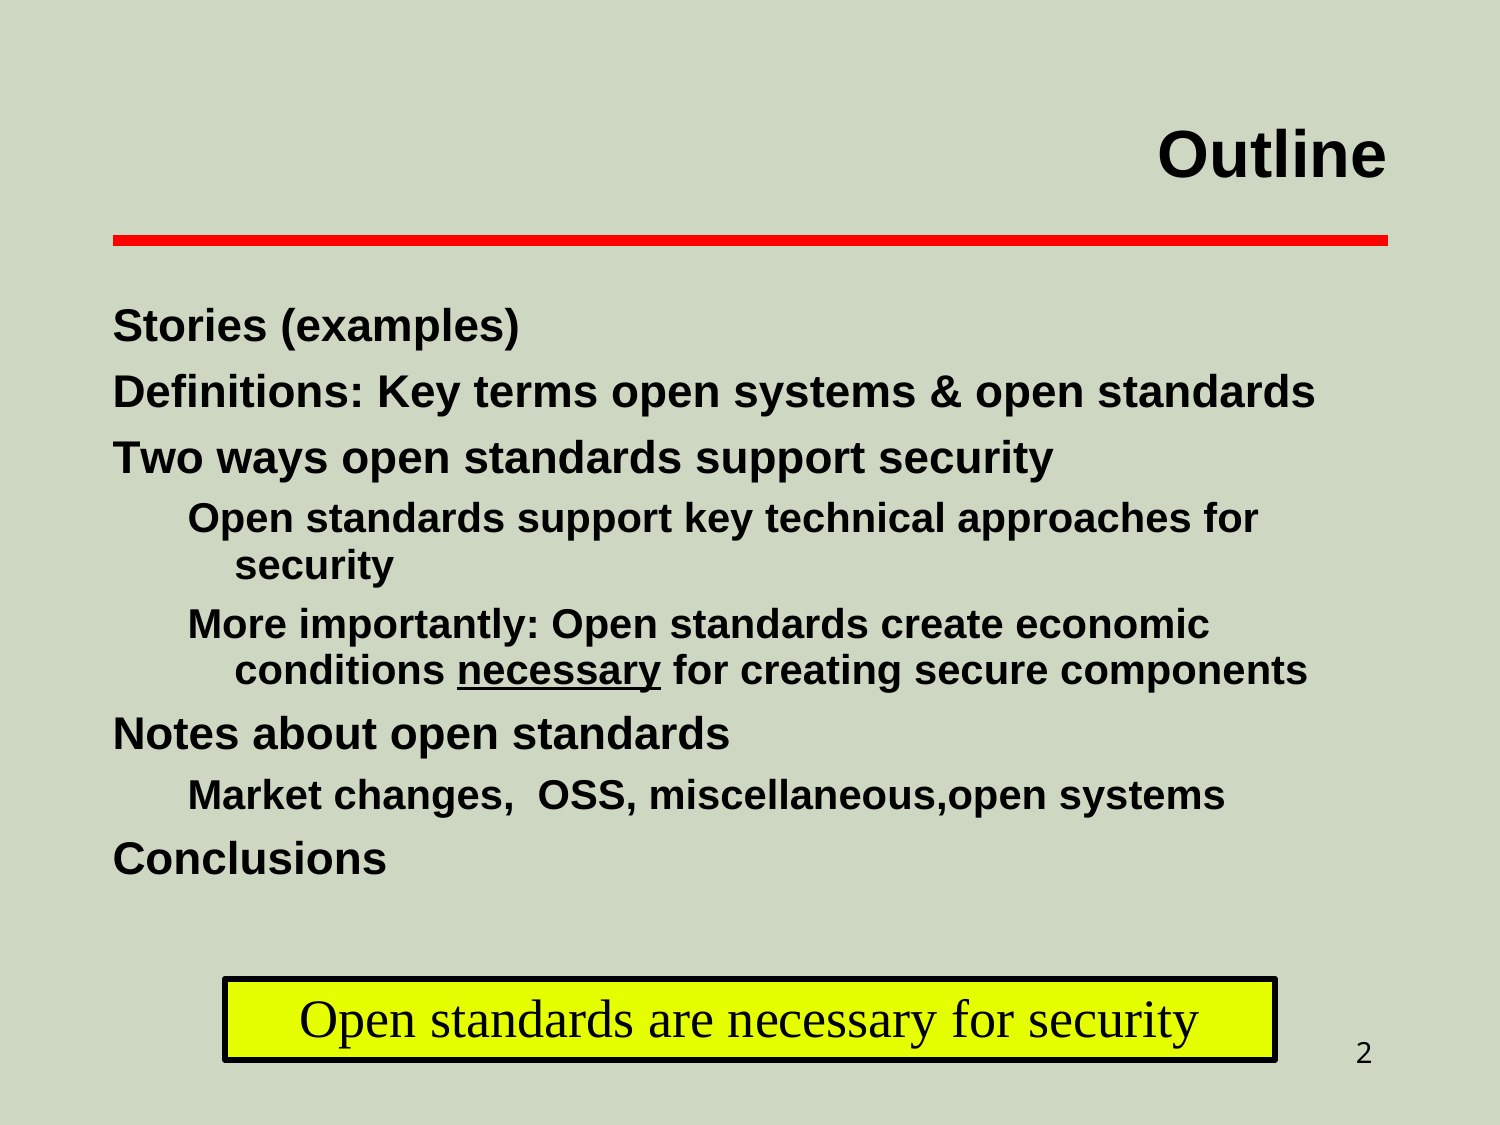

# Outline
Stories (examples)
Definitions: Key terms open systems & open standards
Two ways open standards support security
Open standards support key technical approaches for security
More importantly: Open standards create economic conditions necessary for creating secure components
Notes about open standards
Market changes, OSS, miscellaneous,open systems
Conclusions
Open standards are necessary for security